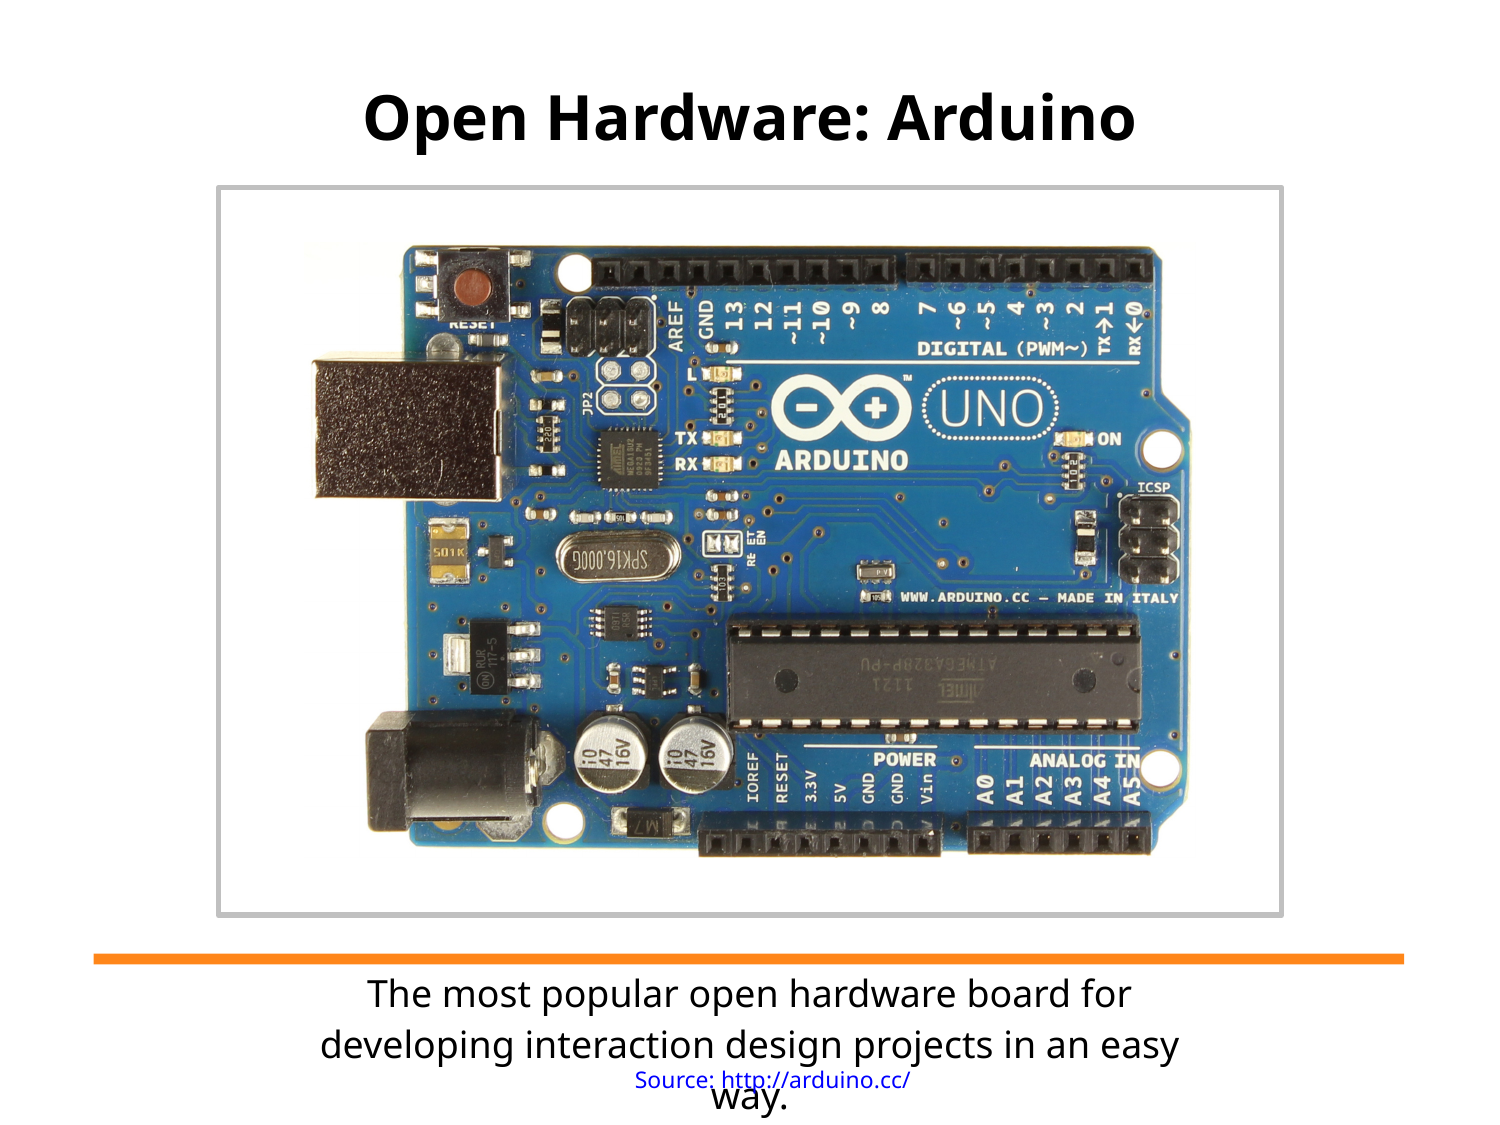

# Open Hardware: Arduino
The most popular open hardware board for developing interaction design projects in an easy way.
Source: http://arduino.cc/